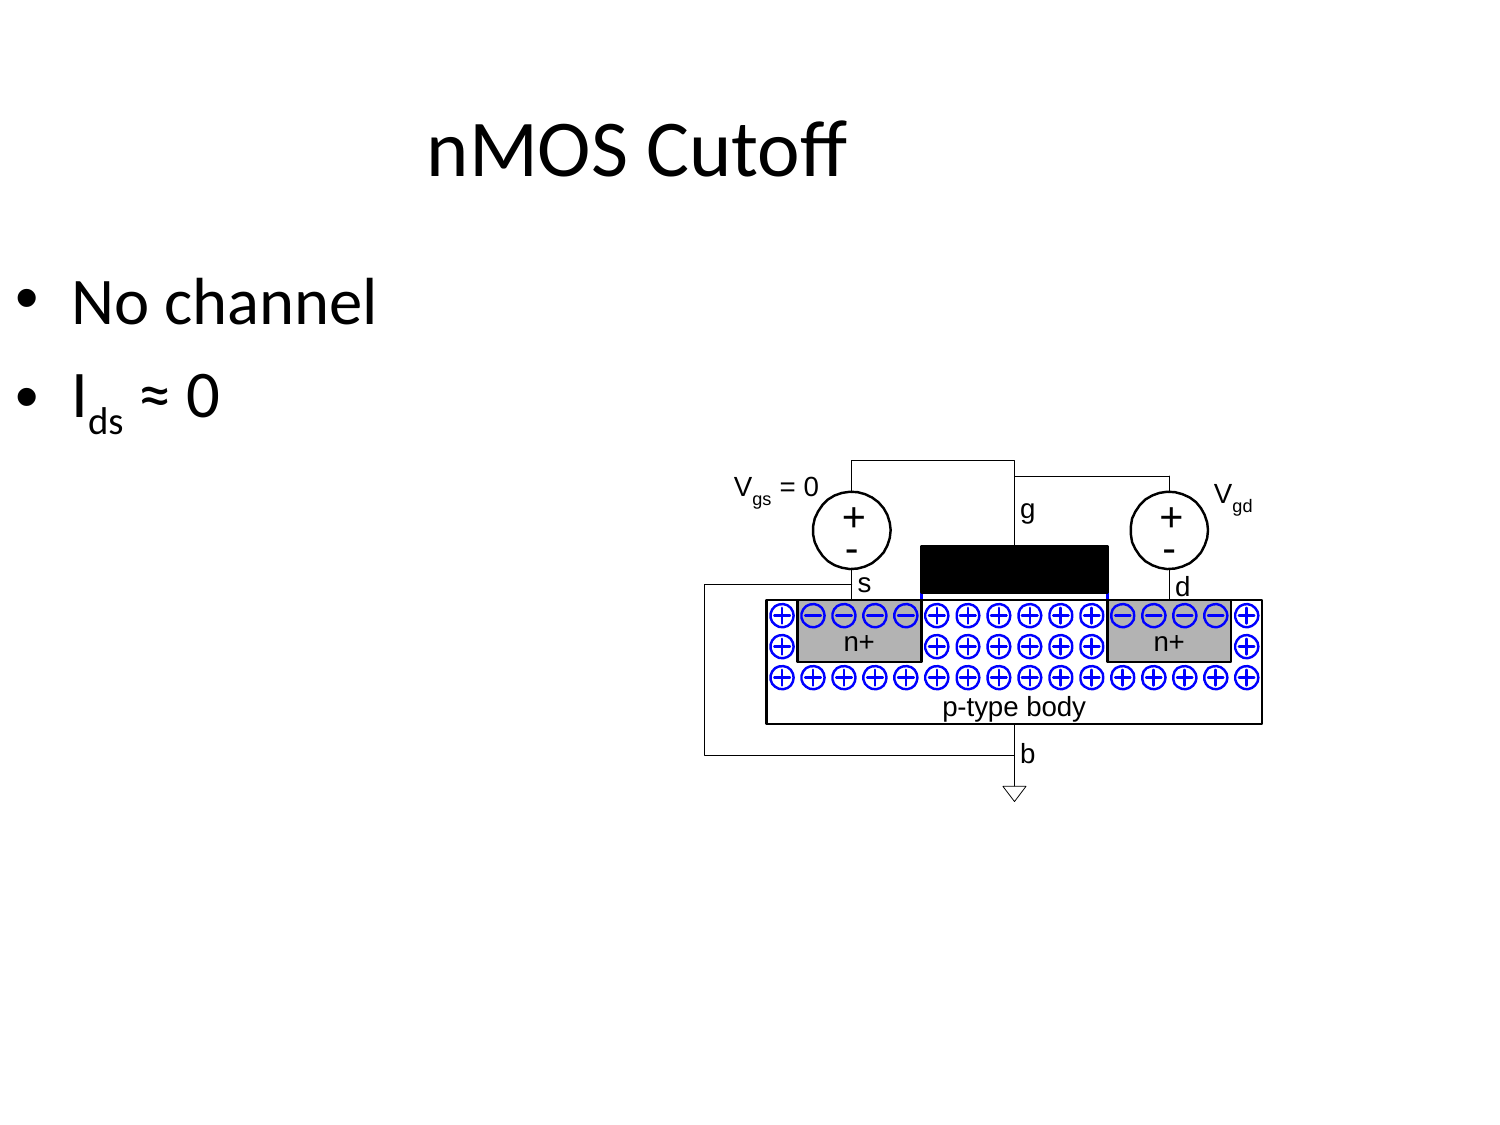

# nMOS Cutoff
No channel
Ids ≈ 0